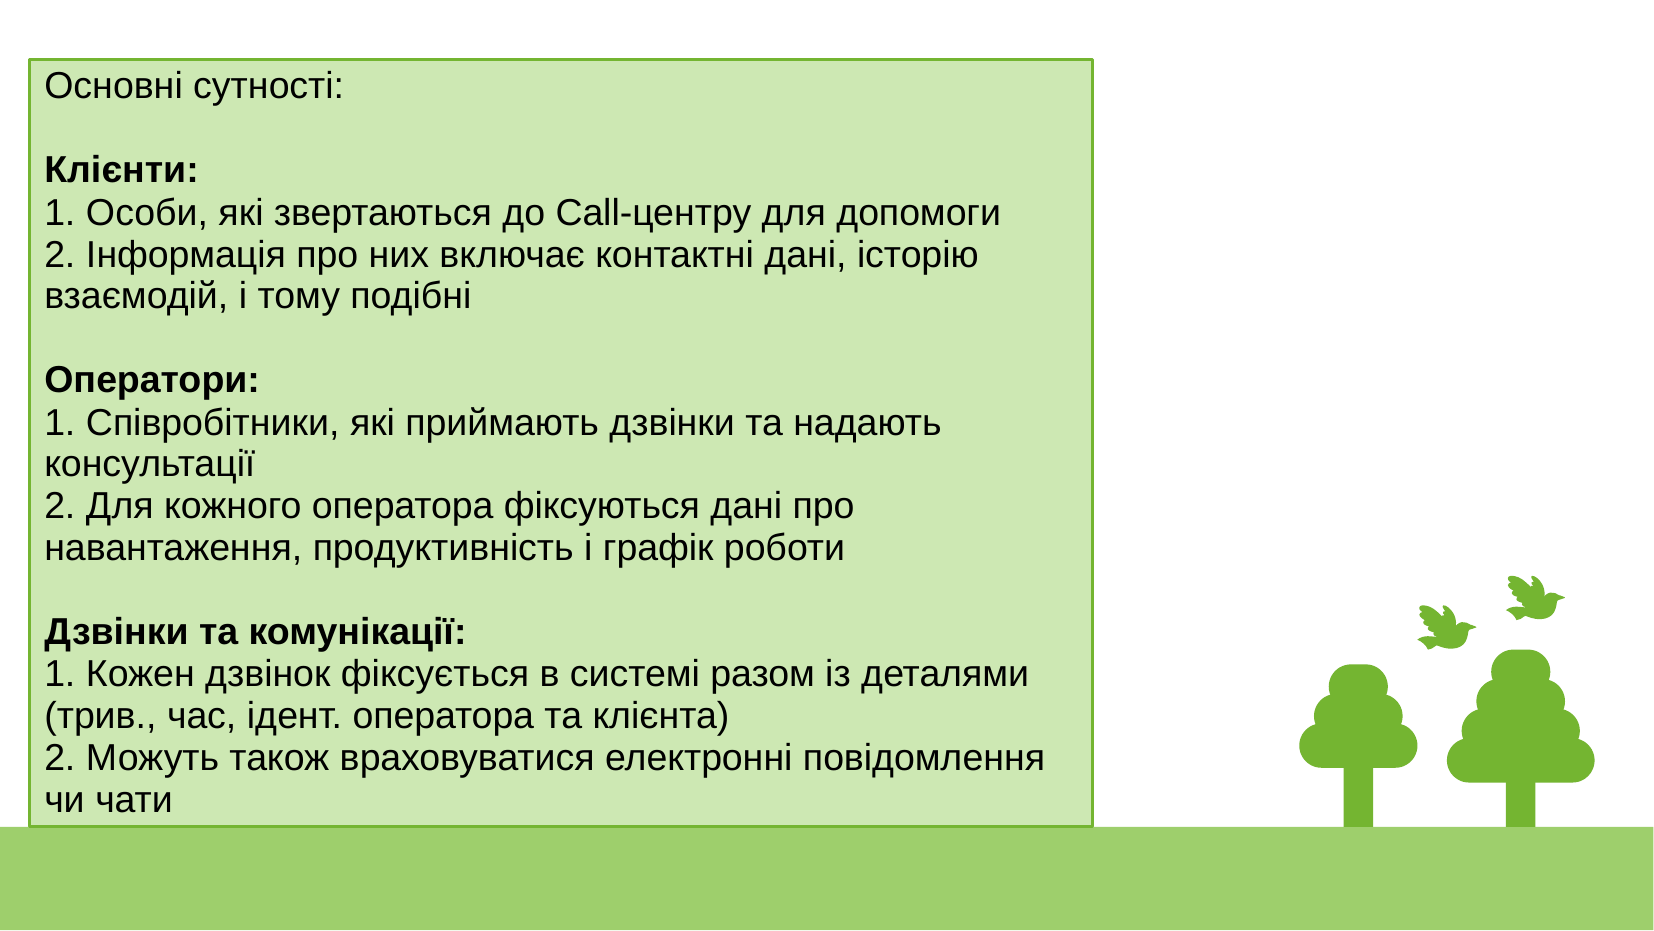

Основні сутності:
Клієнти:
1. Особи, які звертаються до Call-центру для допомоги
2. Інформація про них включає контактні дані, історію
взаємодій, і тому подібні
Оператори:
1. Співробітники, які приймають дзвінки та надають
консультації
2. Для кожного оператора фіксуються дані про
навантаження, продуктивність і графік роботи
Дзвінки та комунікації:
1. Кожен дзвінок фіксується в системі разом із деталями
(трив., час, ідент. оператора та клієнта)
2. Можуть також враховуватися електронні повідомлення
чи чати